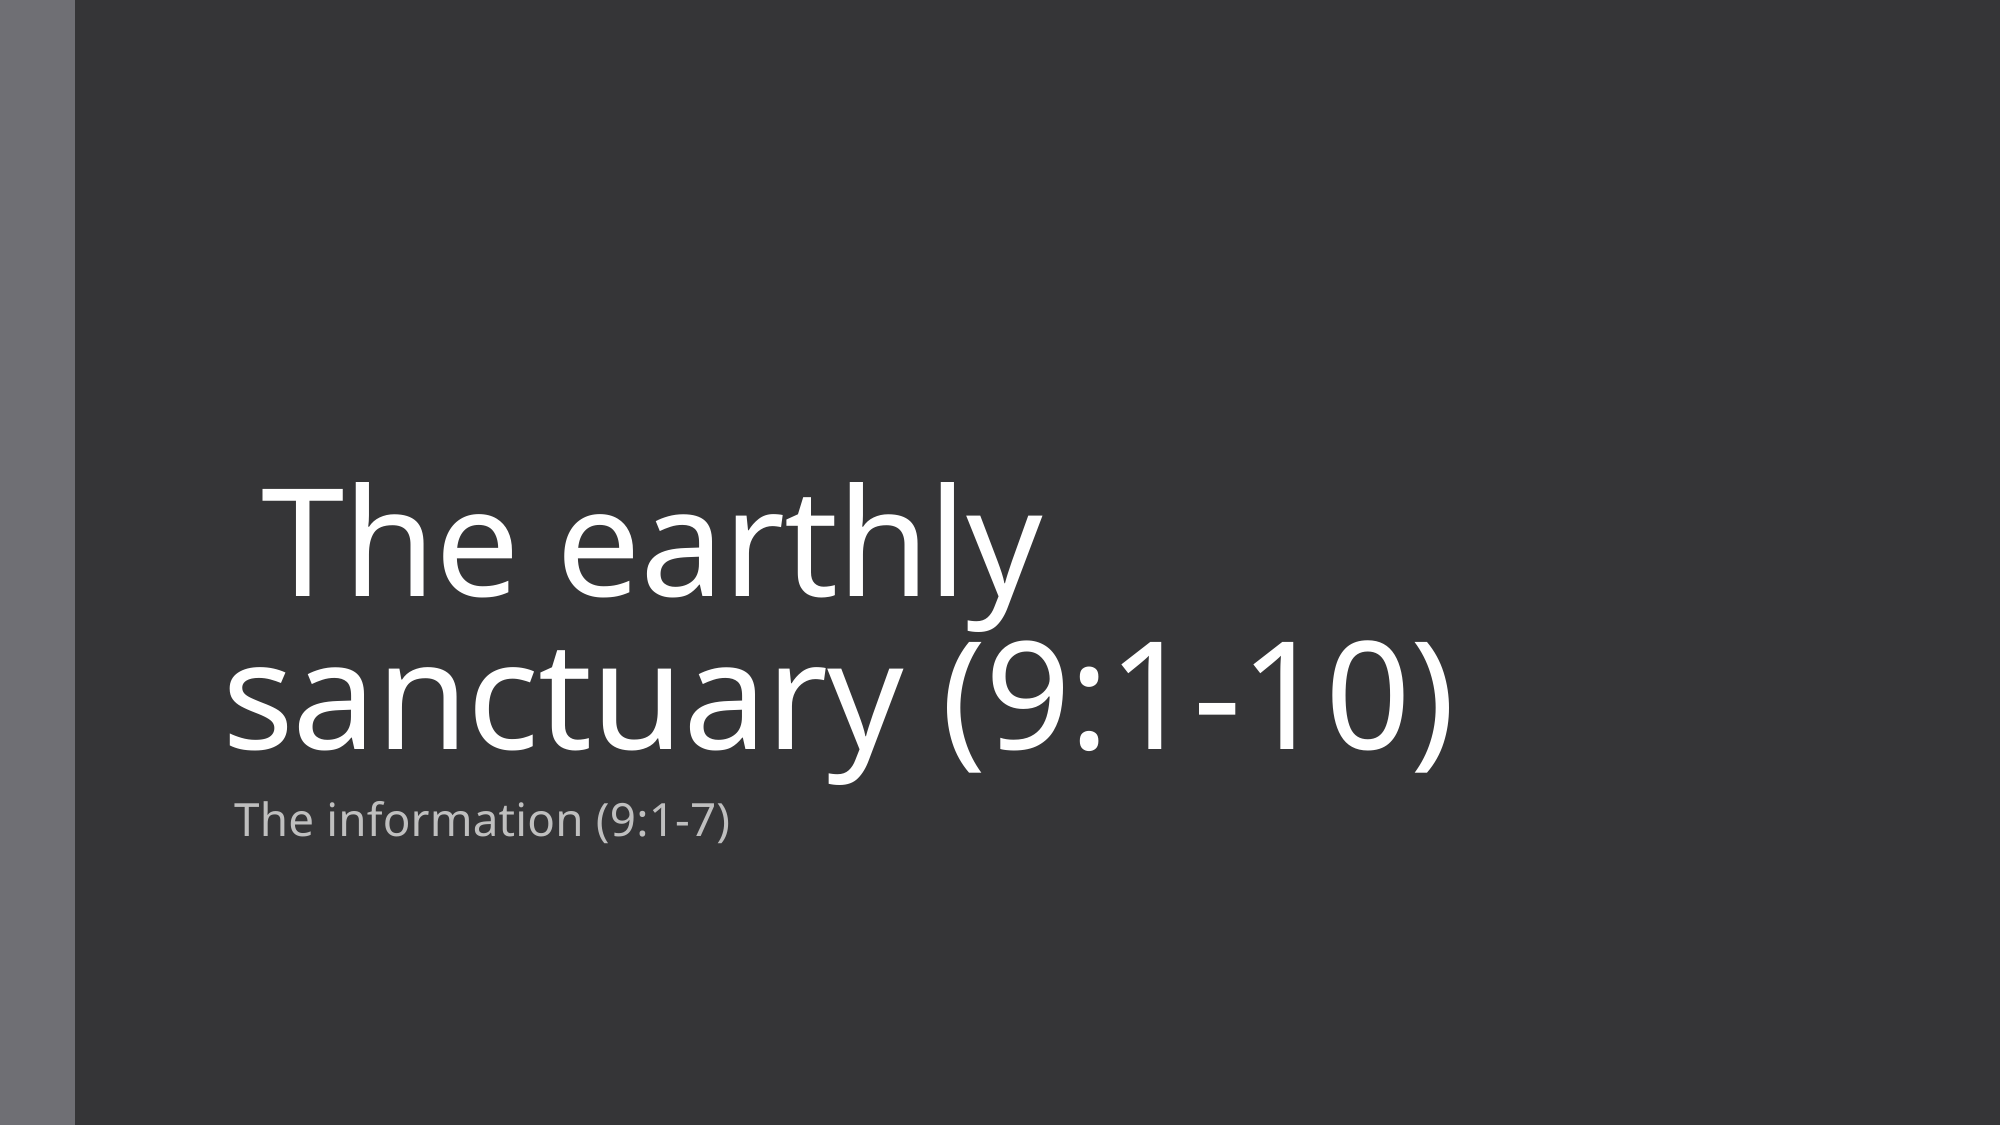

# The earthly sanctuary (9:1-10)
 The information (9:1-7)